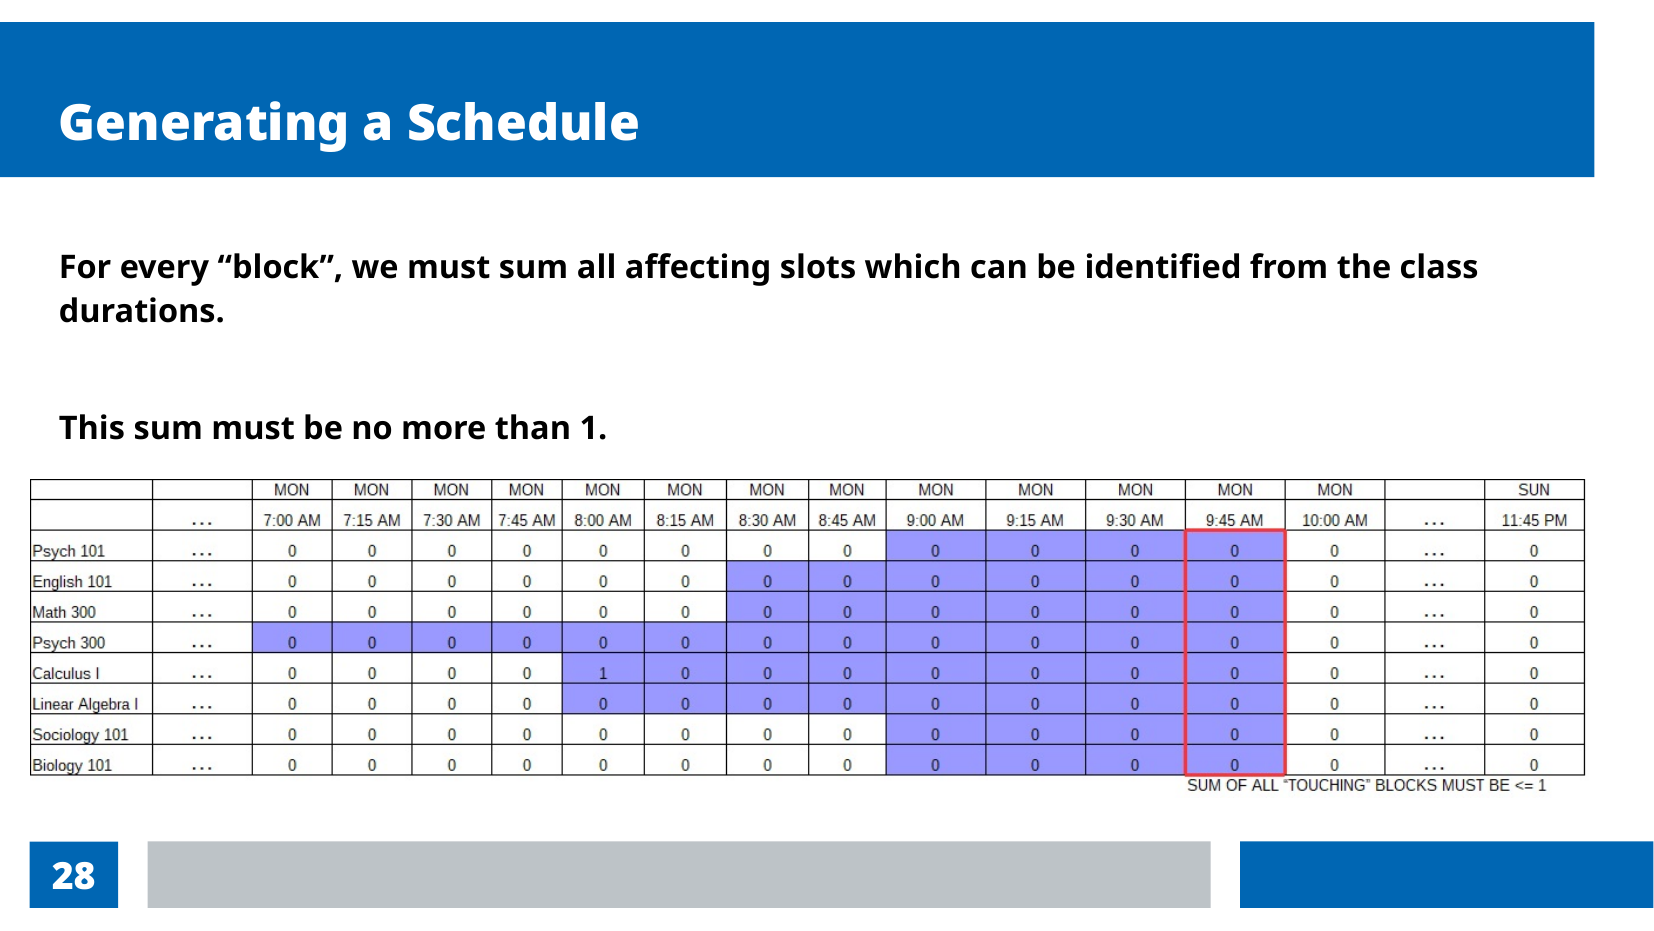

# Generating a Schedule
For every “block”, we must sum all affecting slots which can be identified from the class durations.
This sum must be no more than 1.
28